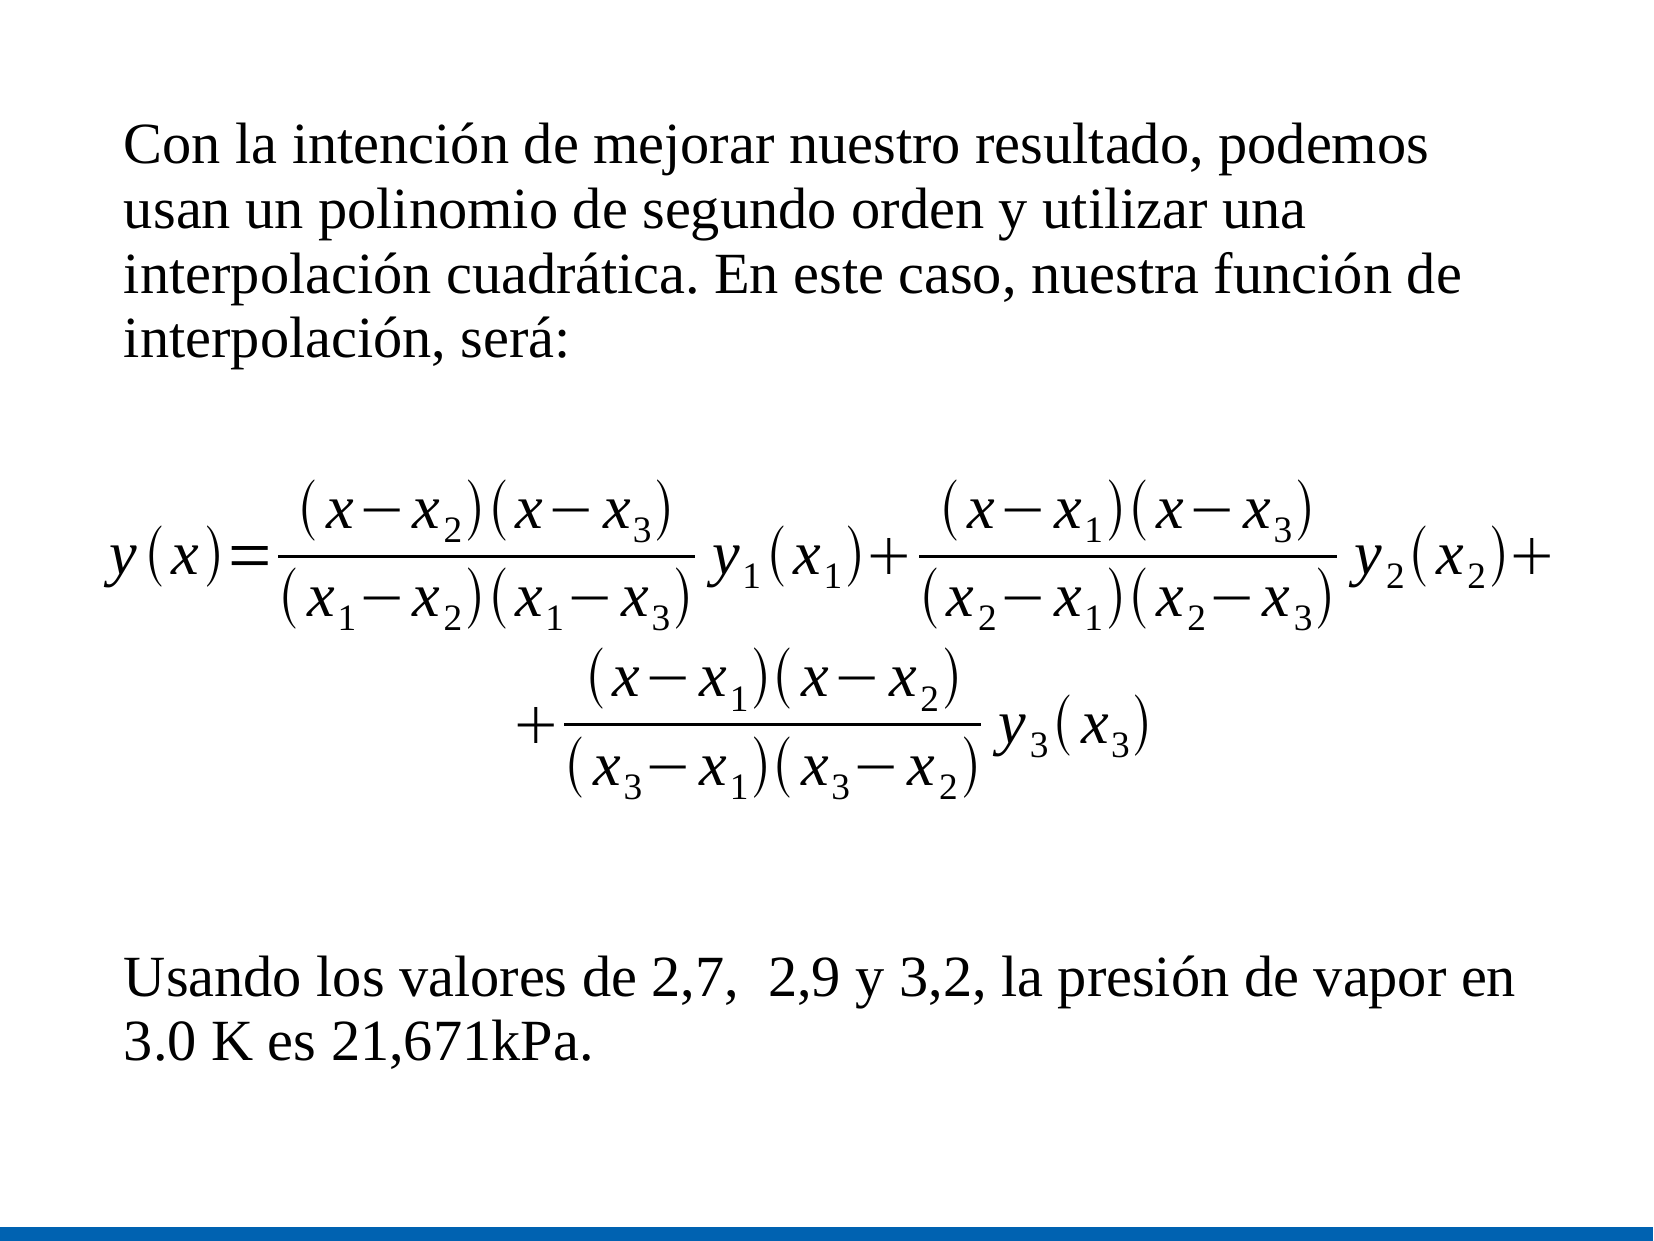

# Con la intención de mejorar nuestro resultado, podemos usan un polinomio de segundo orden y utilizar una interpolación cuadrática. En este caso, nuestra función de interpolación, será:
Usando los valores de 2,7, 2,9 y 3,2, la presión de vapor en 3.0 K es 21,671kPa.